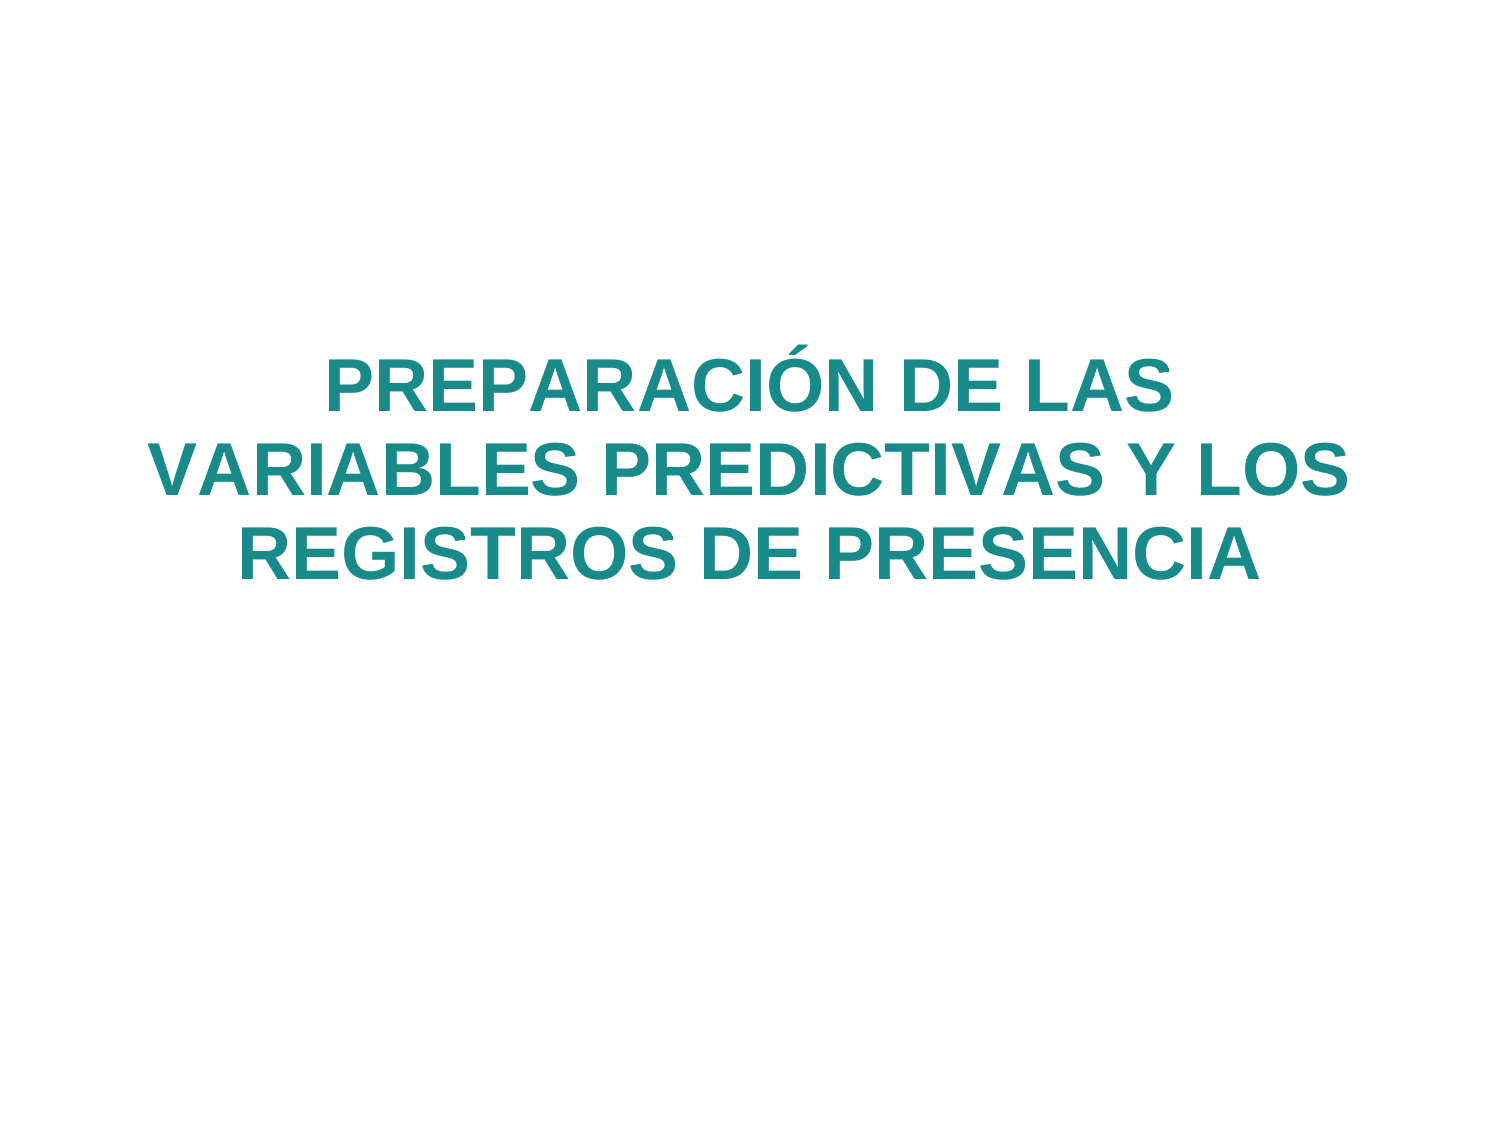

# PREPARACIÓN DE LAS VARIABLES PREDICTIVAS Y LOS REGISTROS DE PRESENCIA